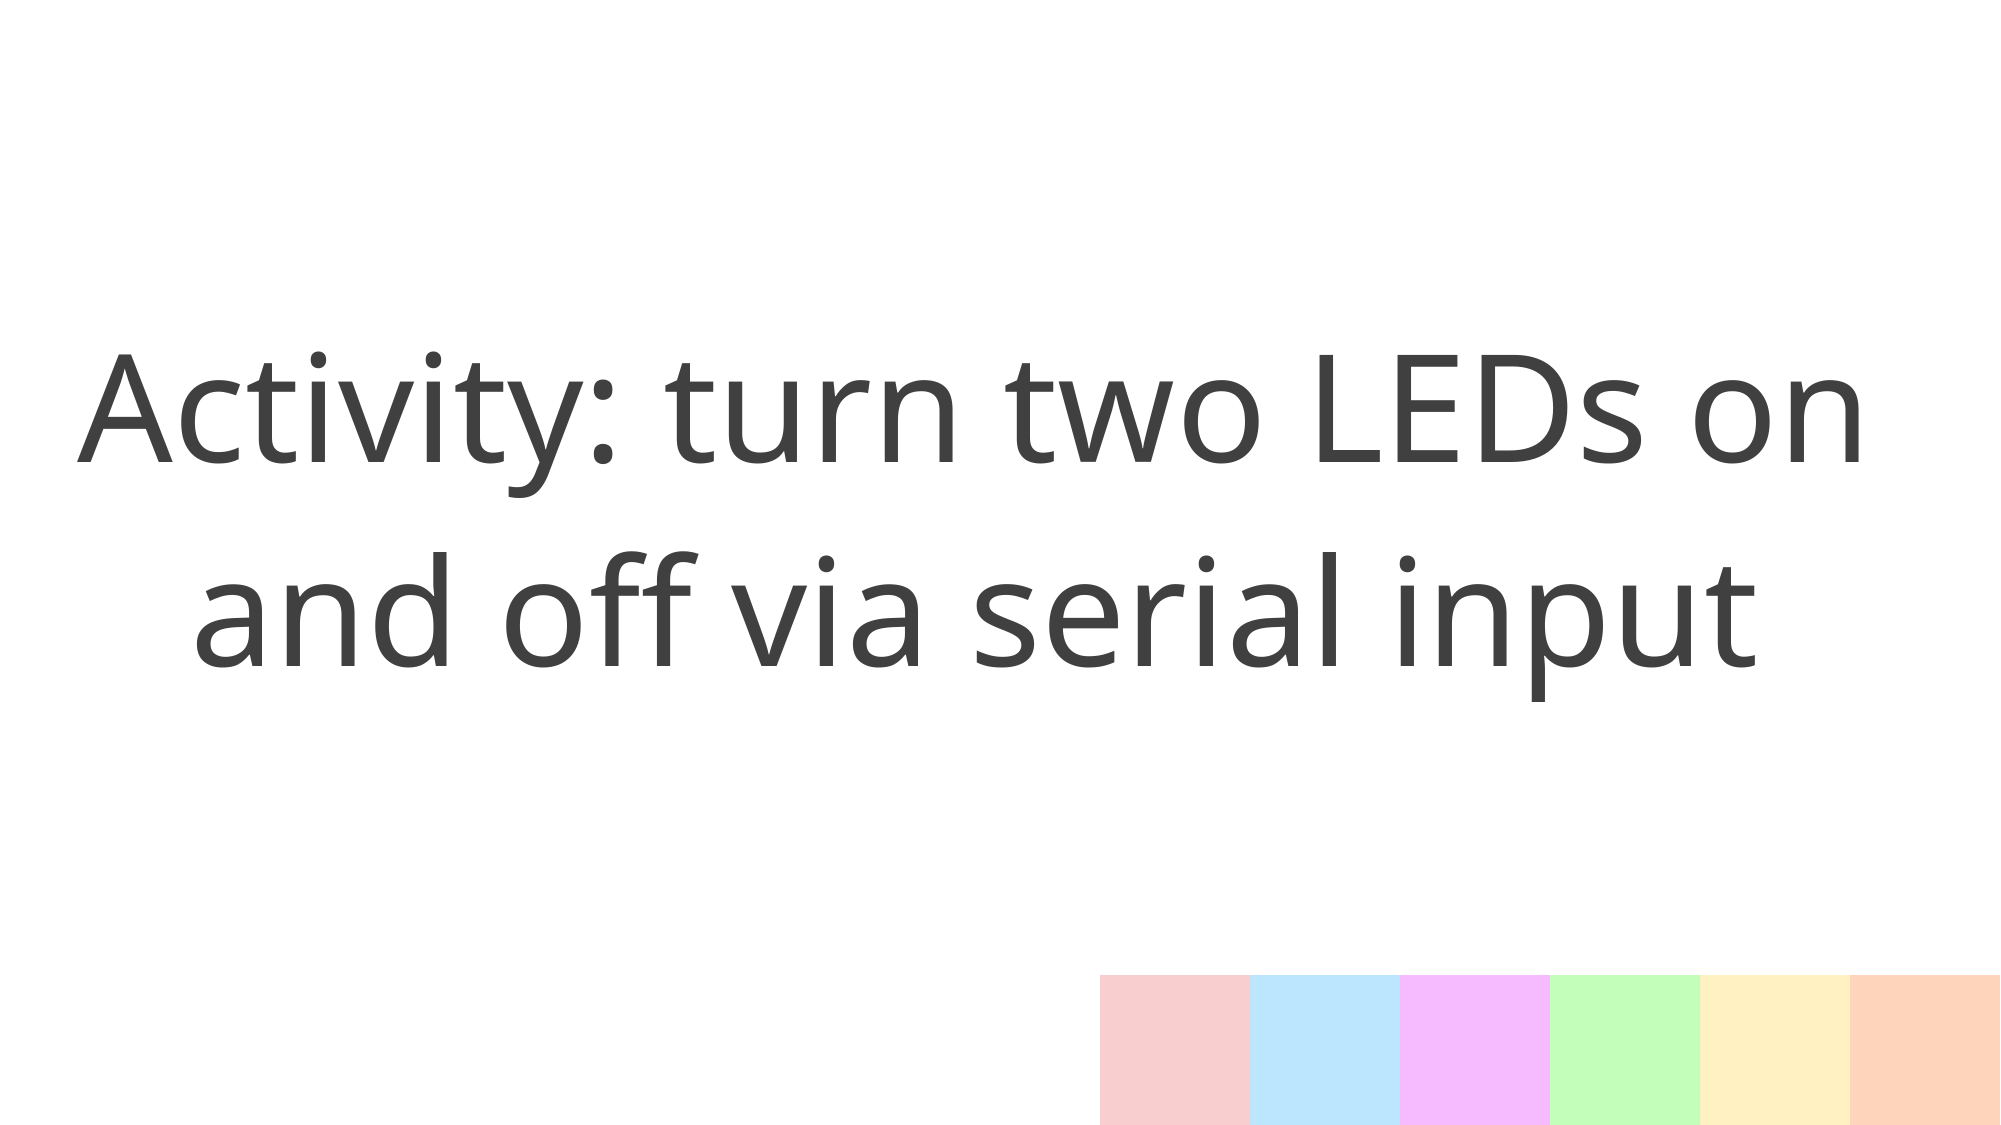

# Activity: turn two LEDs on and off via serial input